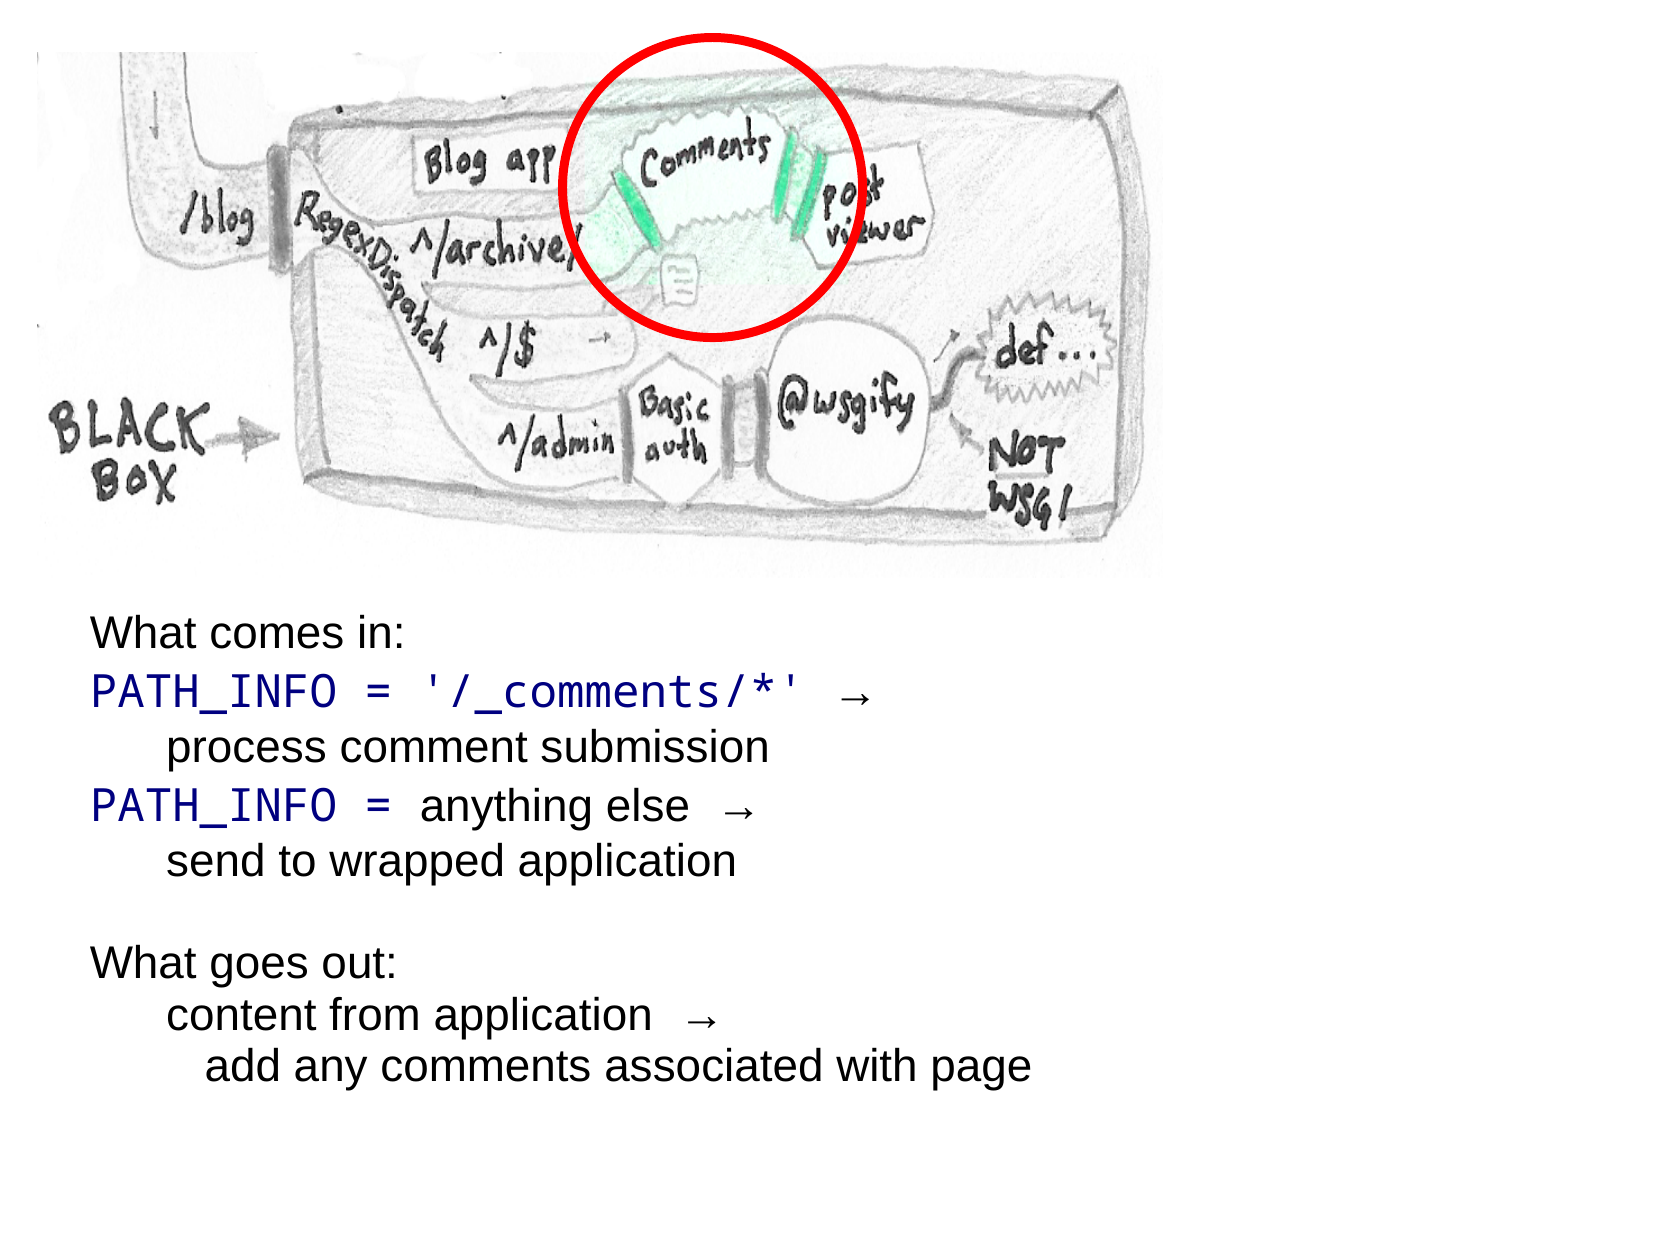

What comes in:
PATH_INFO = '/_comments/*' →
 process comment submission
PATH_INFO = anything else →
 send to wrapped application
What goes out:
 content from application →
 add any comments associated with page